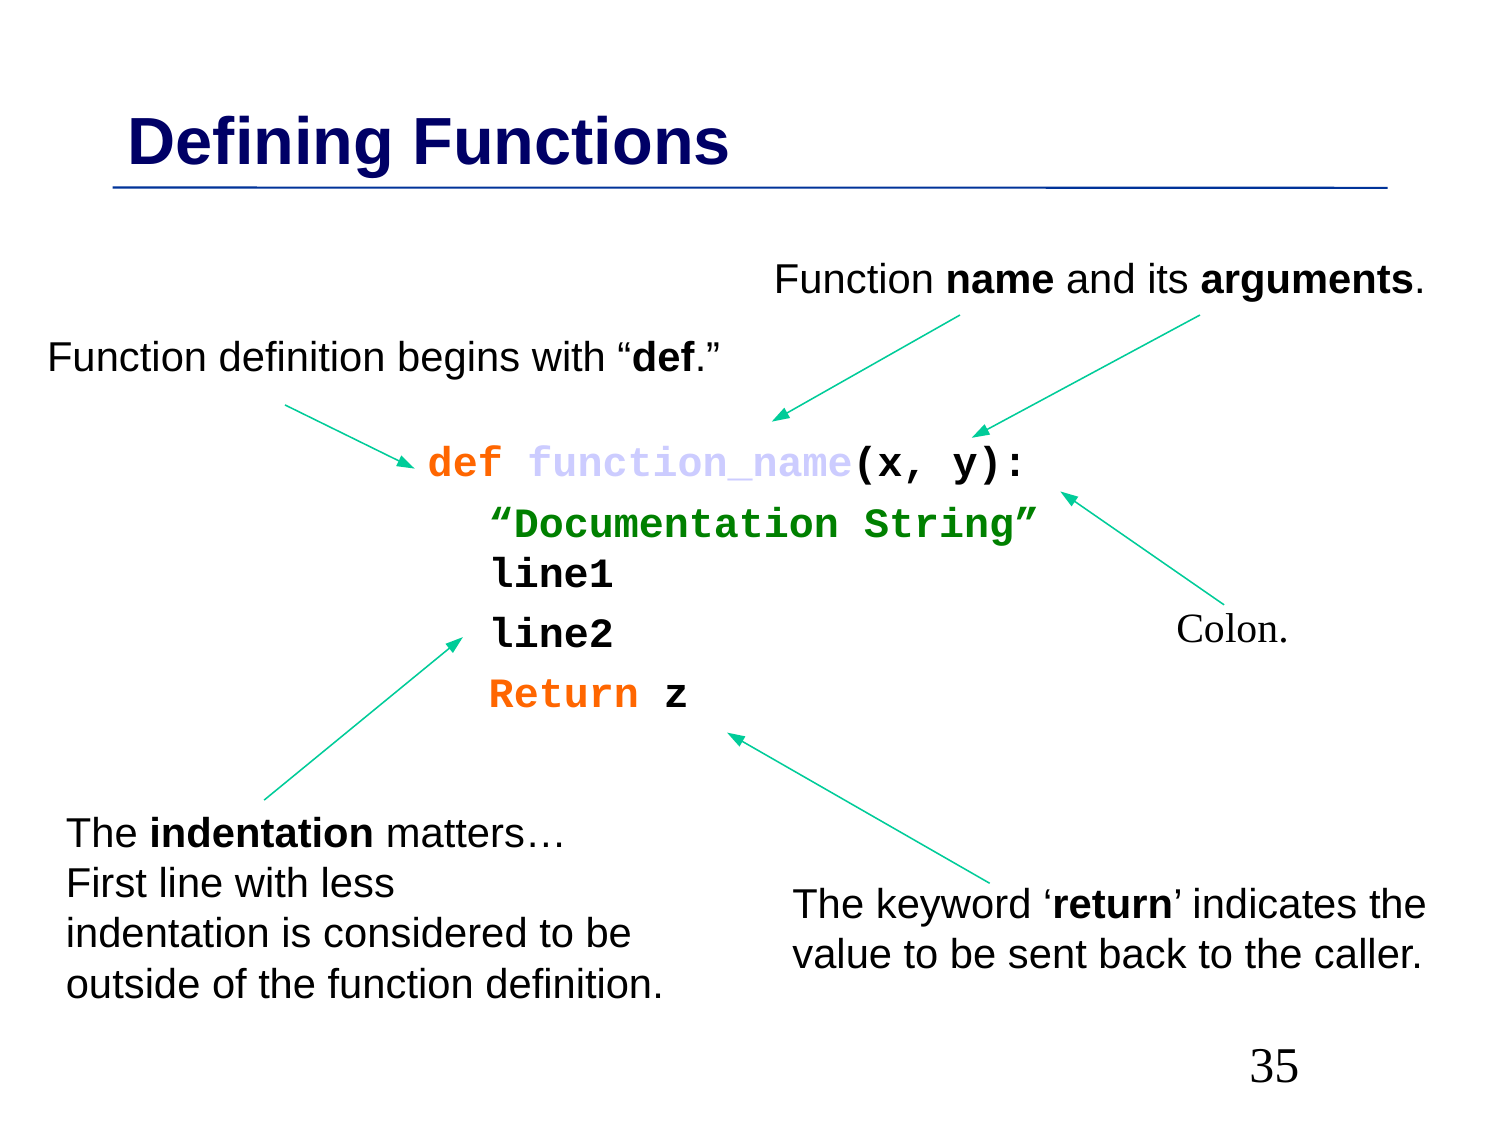

# Defining Functions
Function name and its arguments.
Function definition begins with “def.”
def function_name(x, y):
	 “Documentation String”
 line1
	 line2
	 Return z
	Colon.
The indentation matters…
First line with less
indentation is considered to be
outside of the function definition.
The keyword ‘return’ indicates the
value to be sent back to the caller.